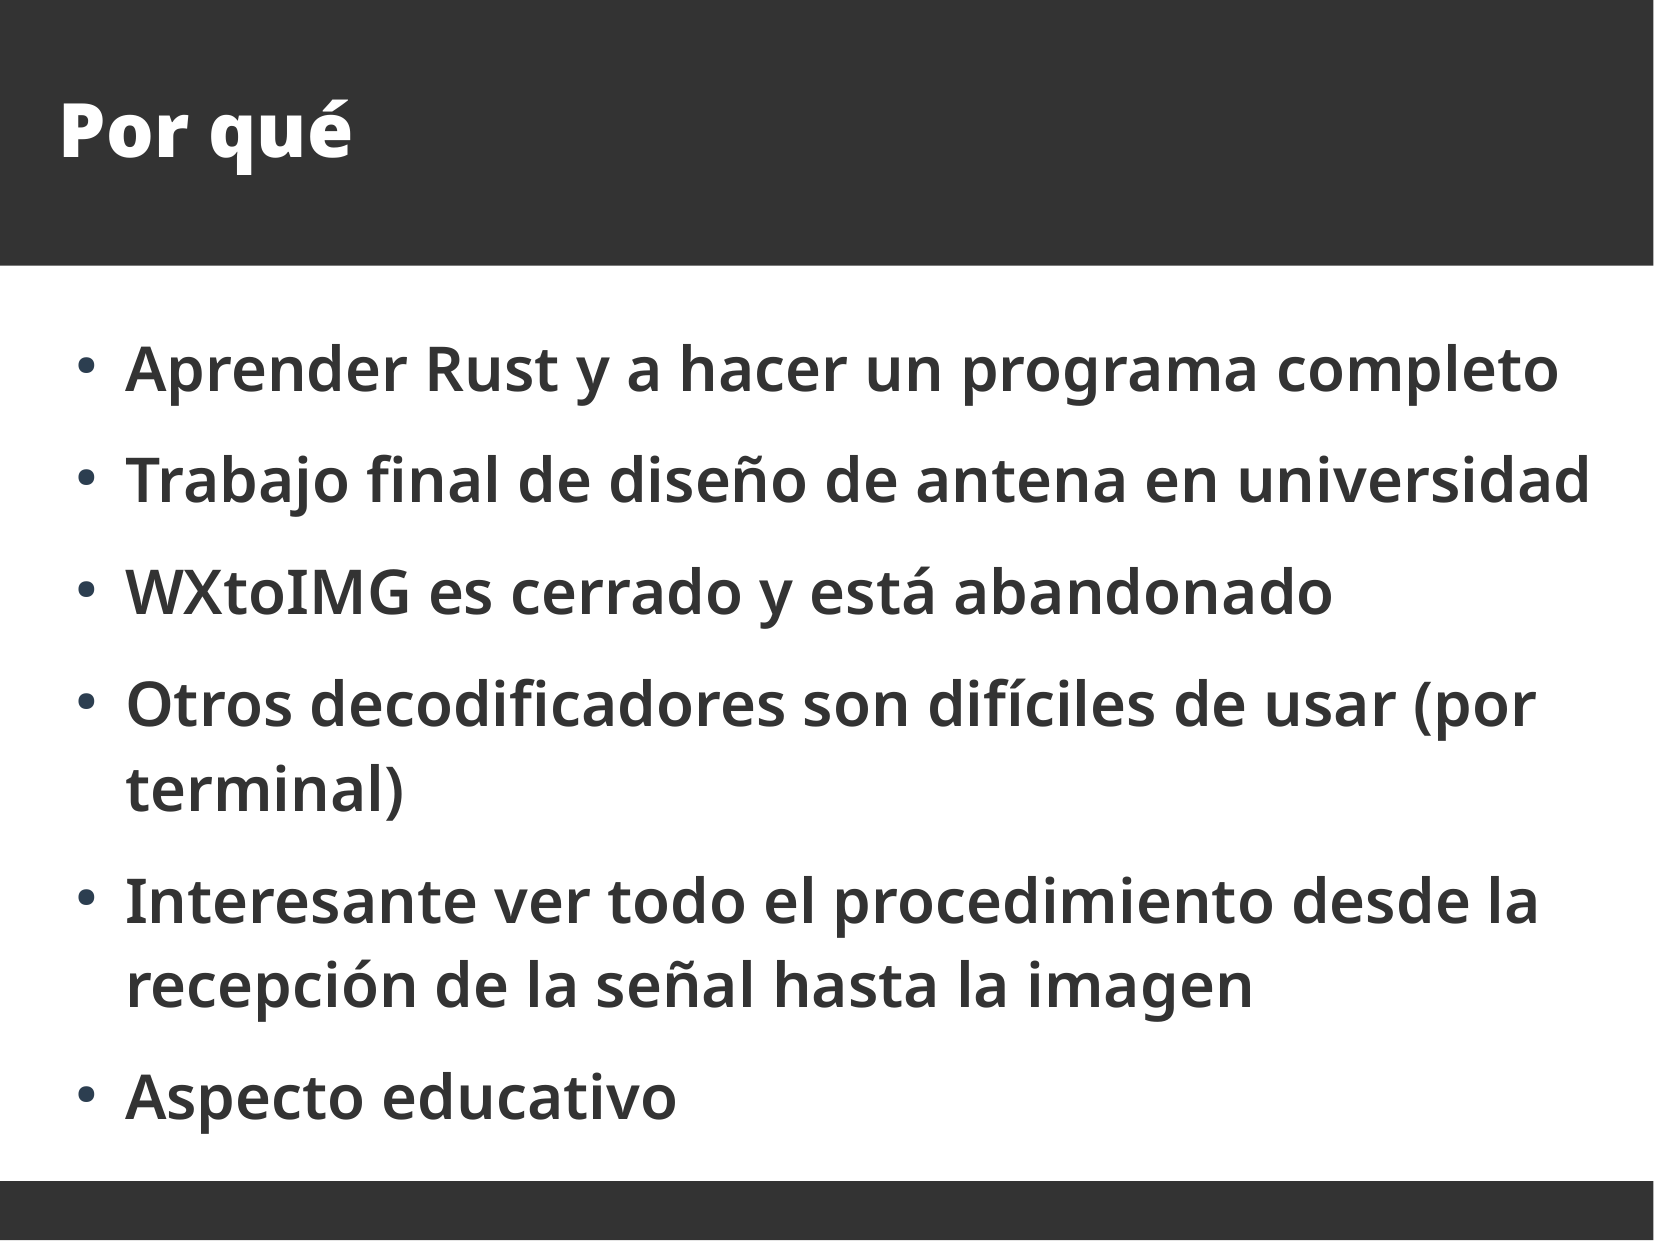

# Por qué
Aprender Rust y a hacer un programa completo
Trabajo final de diseño de antena en universidad
WXtoIMG es cerrado y está abandonado
Otros decodificadores son difíciles de usar (por terminal)
Interesante ver todo el procedimiento desde la recepción de la señal hasta la imagen
Aspecto educativo